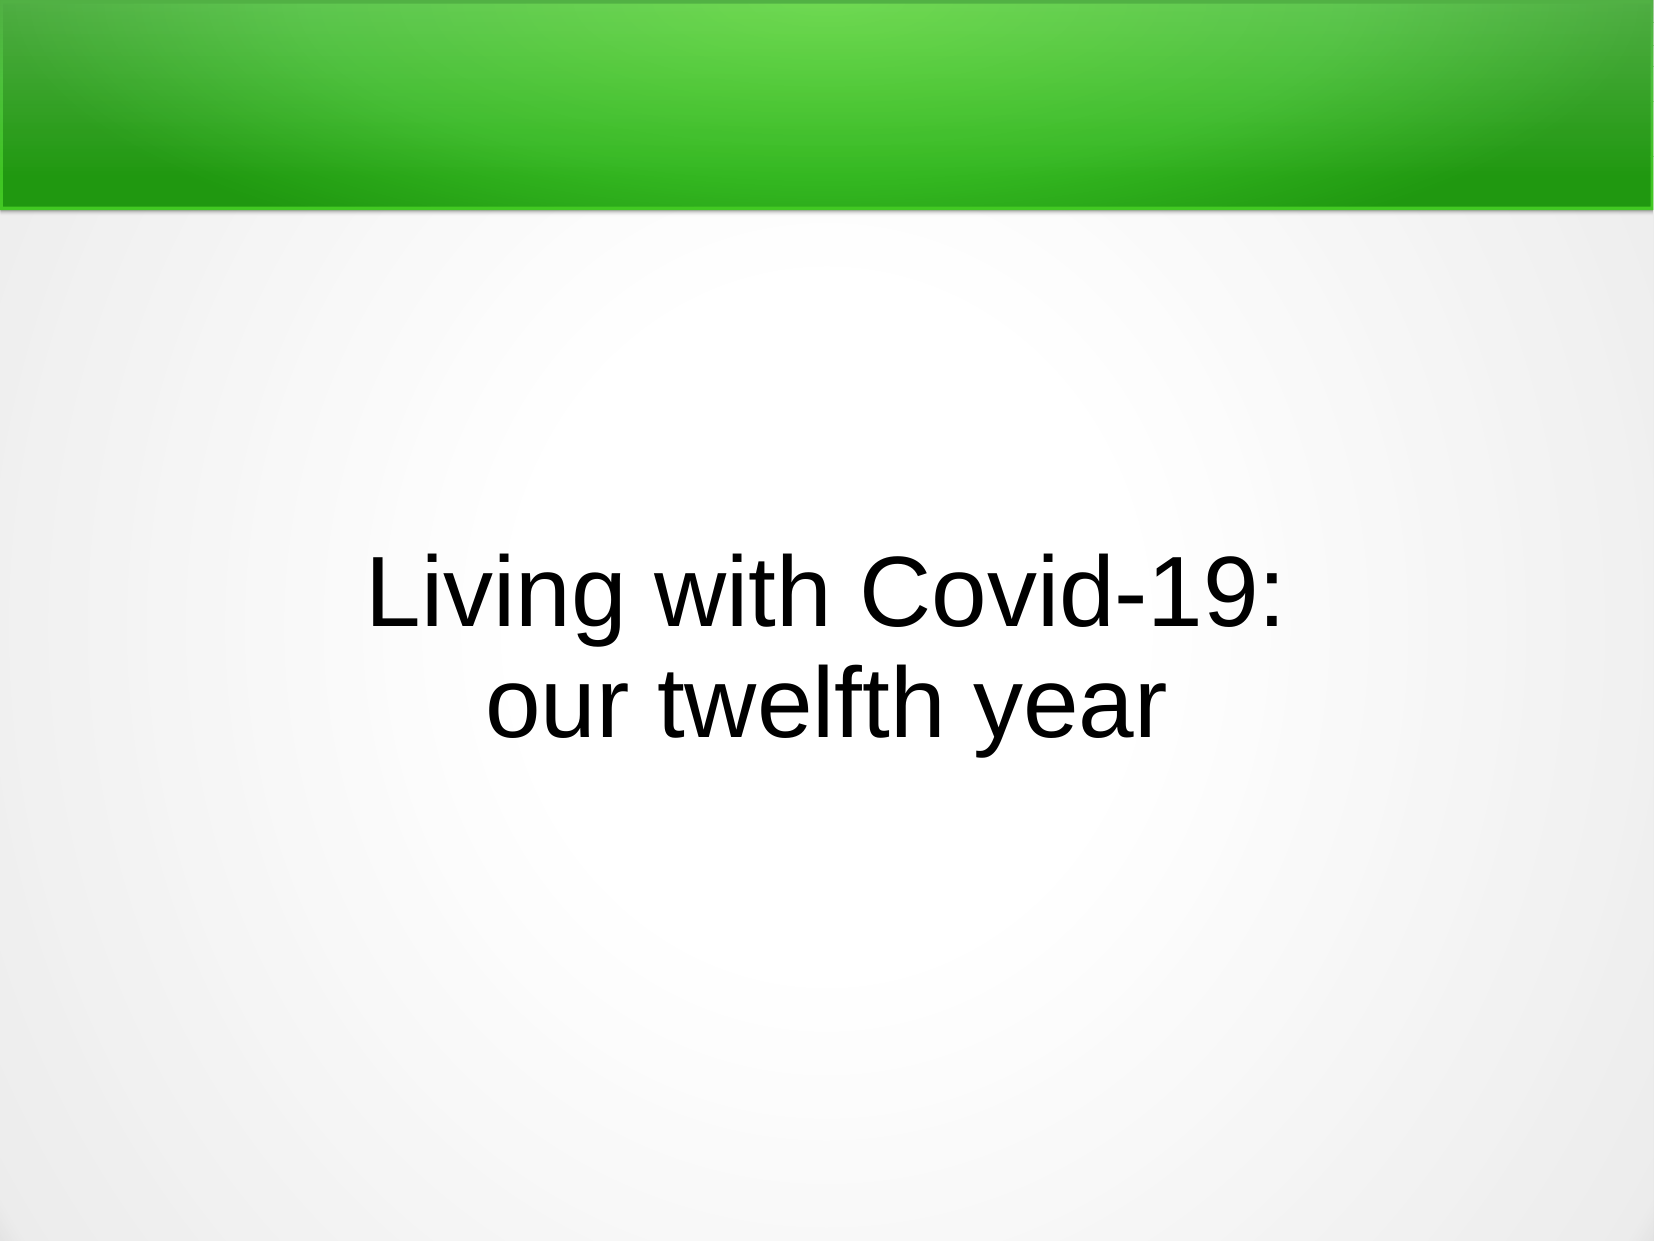

# Living with Covid-19:
our twelfth year